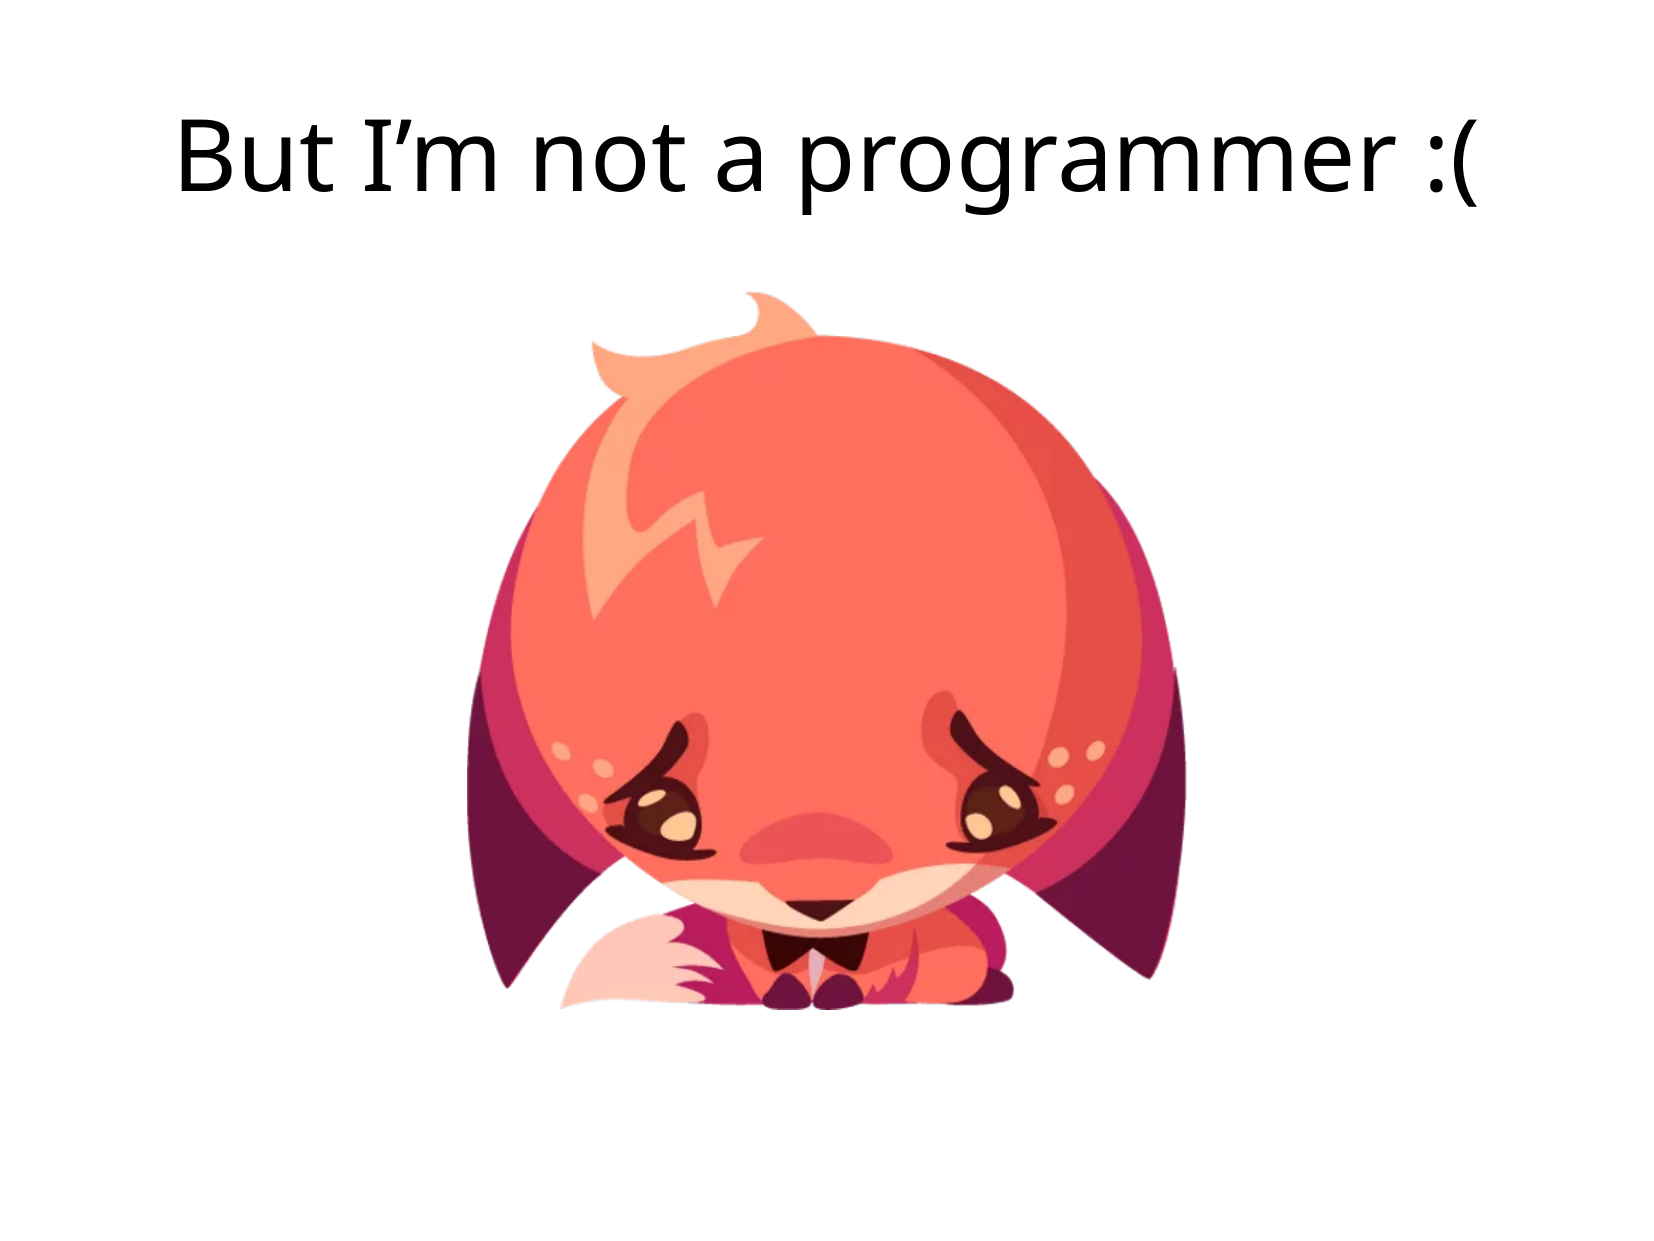

# But I’m not a programmer :(